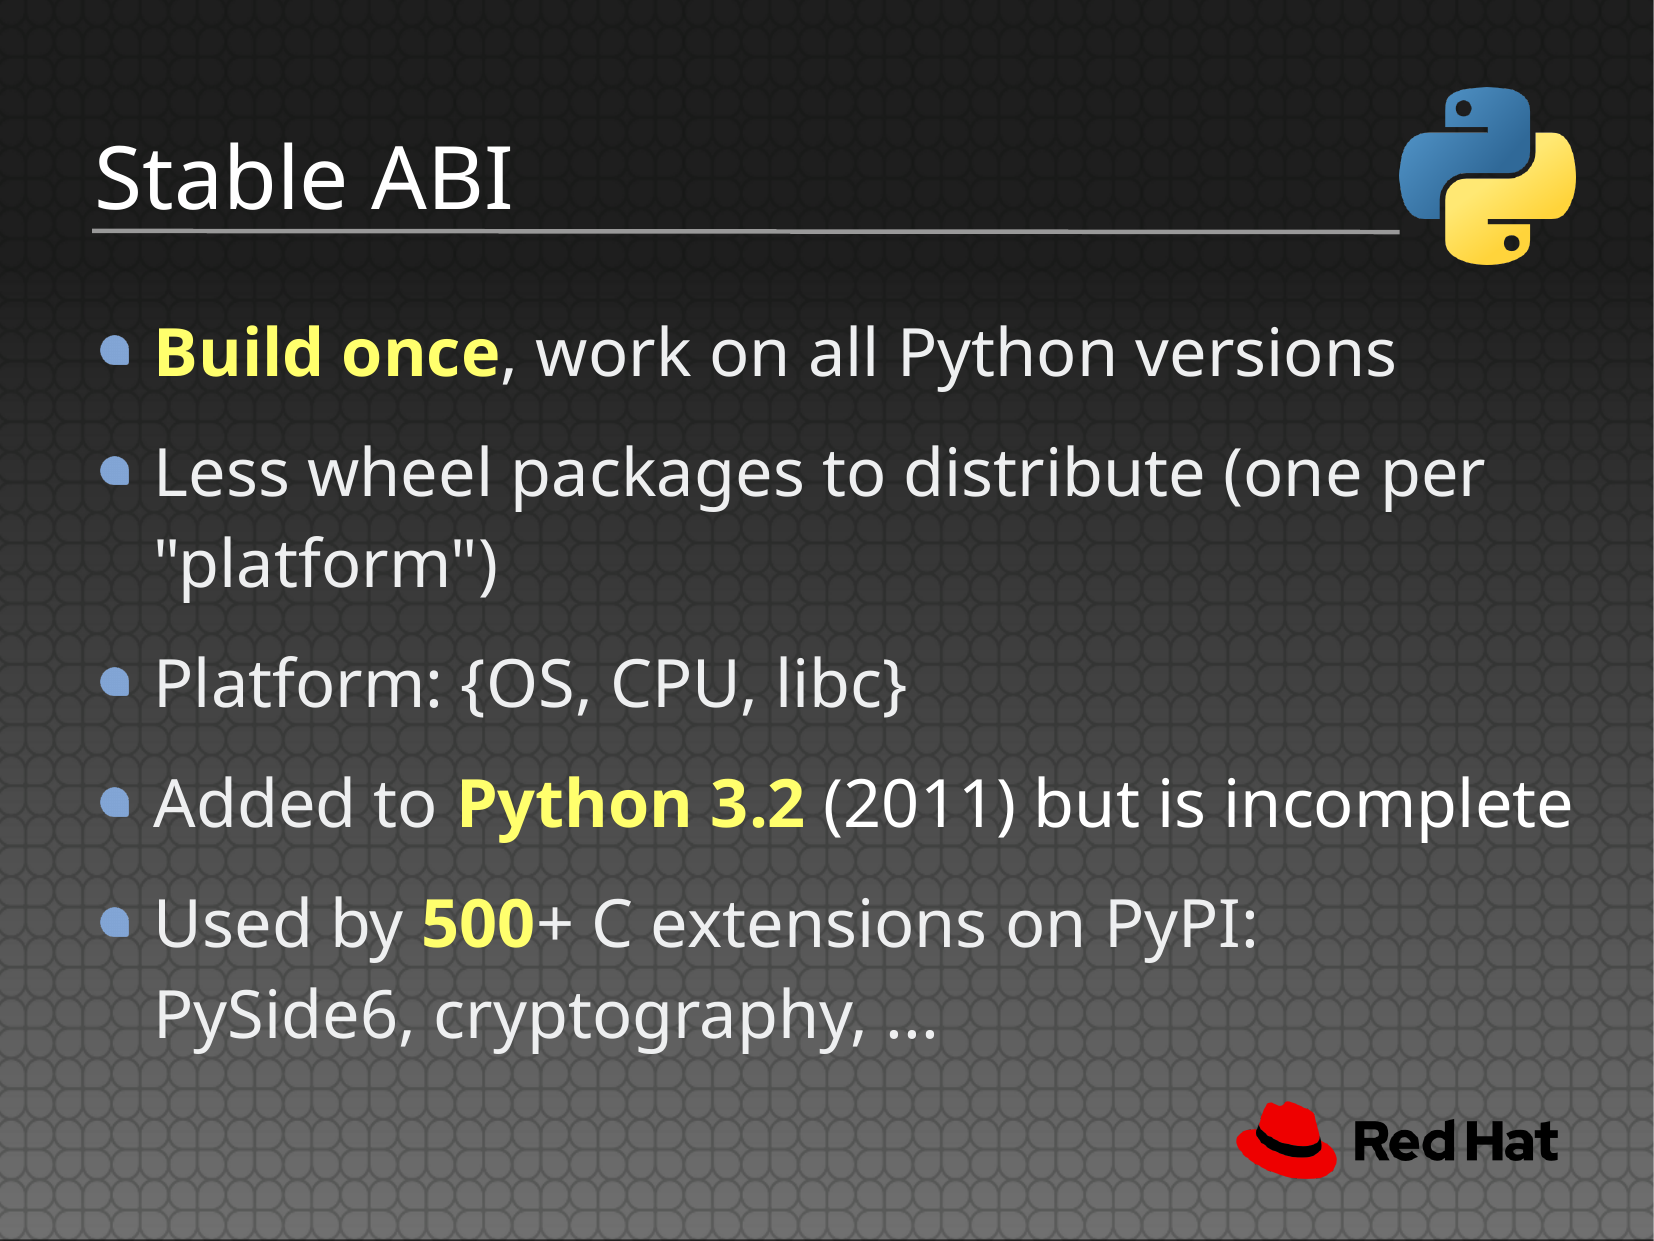

Stable ABI
# Build once, work on all Python versions
Less wheel packages to distribute (one per "platform")
Platform: {OS, CPU, libc}
Added to Python 3.2 (2011) but is incomplete
Used by 500+ C extensions on PyPI:
PySide6, cryptography, ...